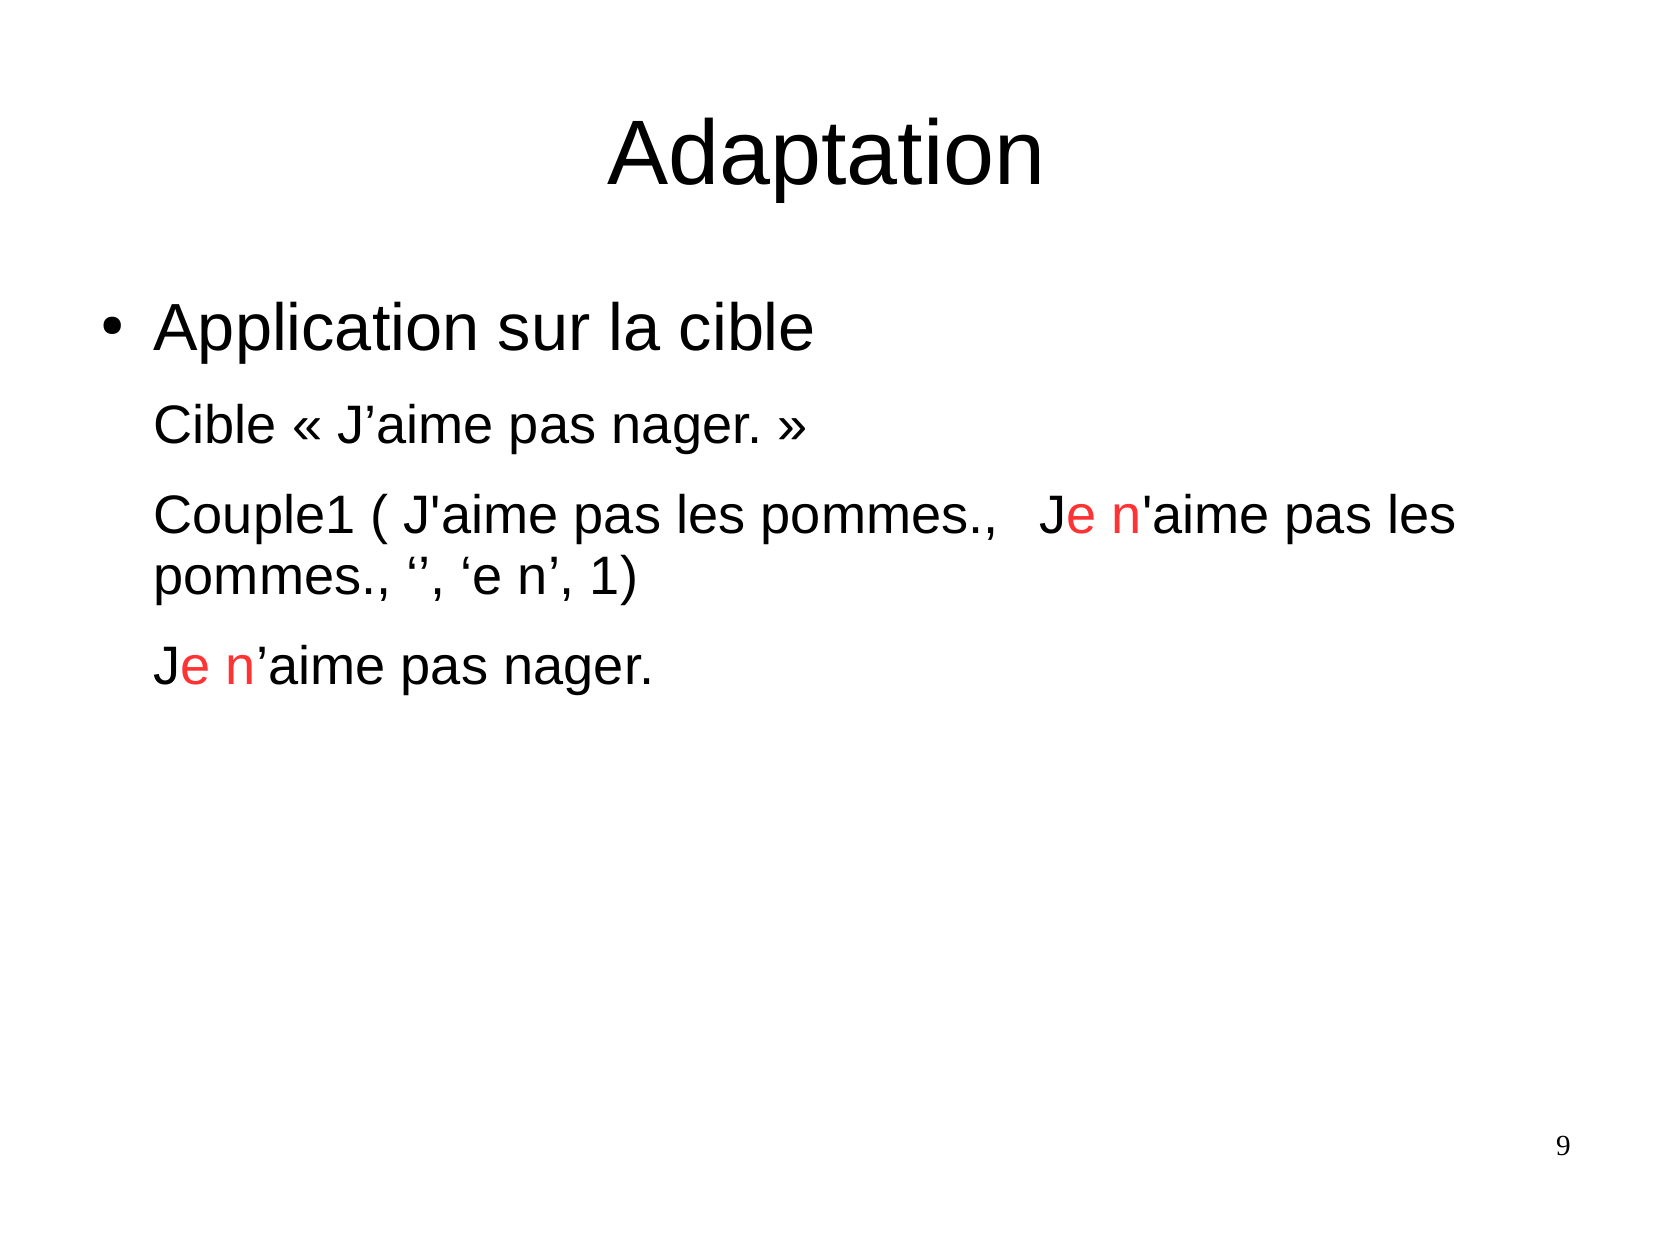

# Adaptation
Application sur la cible
Cible « J’aime pas nager. »
Couple1 ( J'aime pas les pommes.,	Je n'aime pas les pommes., ‘’, ‘e n’, 1)
Je n’aime pas nager.
9